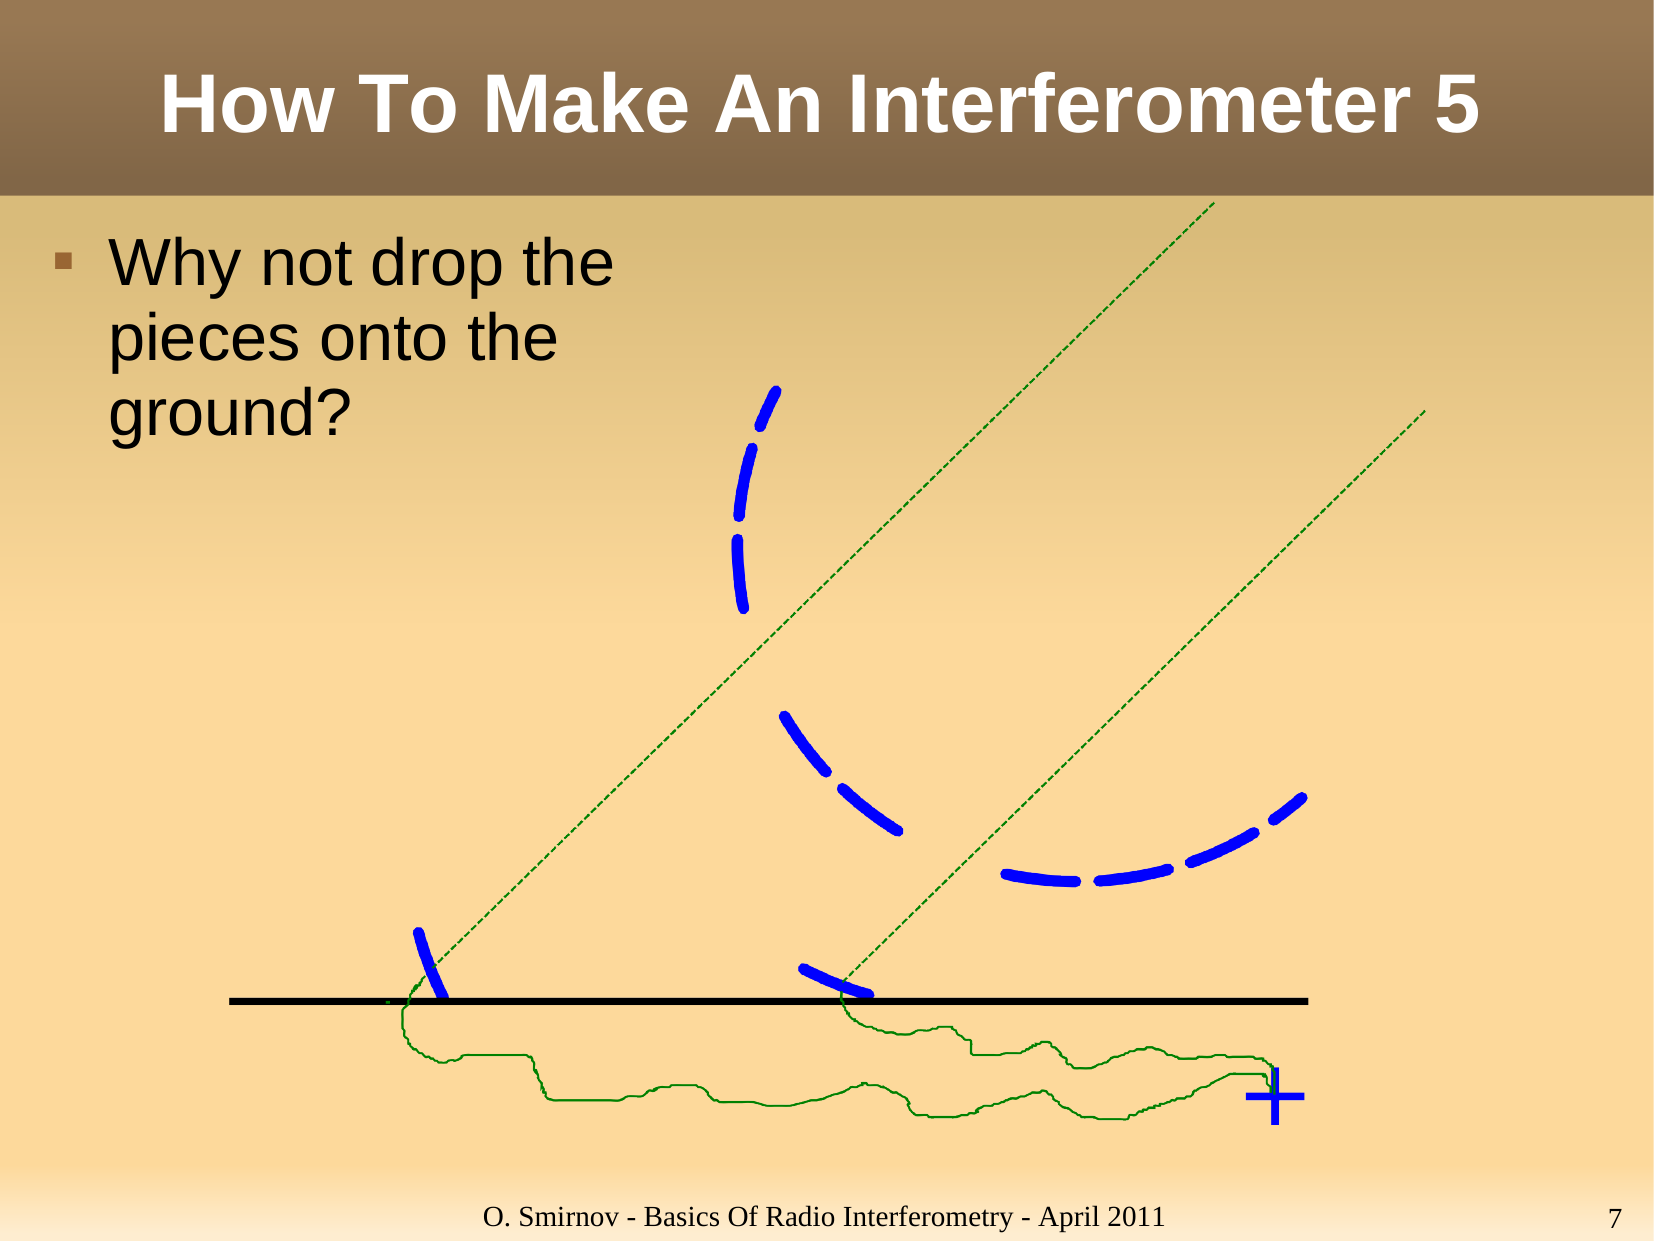

# How To Make An Interferometer 5
Why not drop the
pieces onto the ground?
O. Smirnov - Basics Of Radio Interferometry - April 2011
7